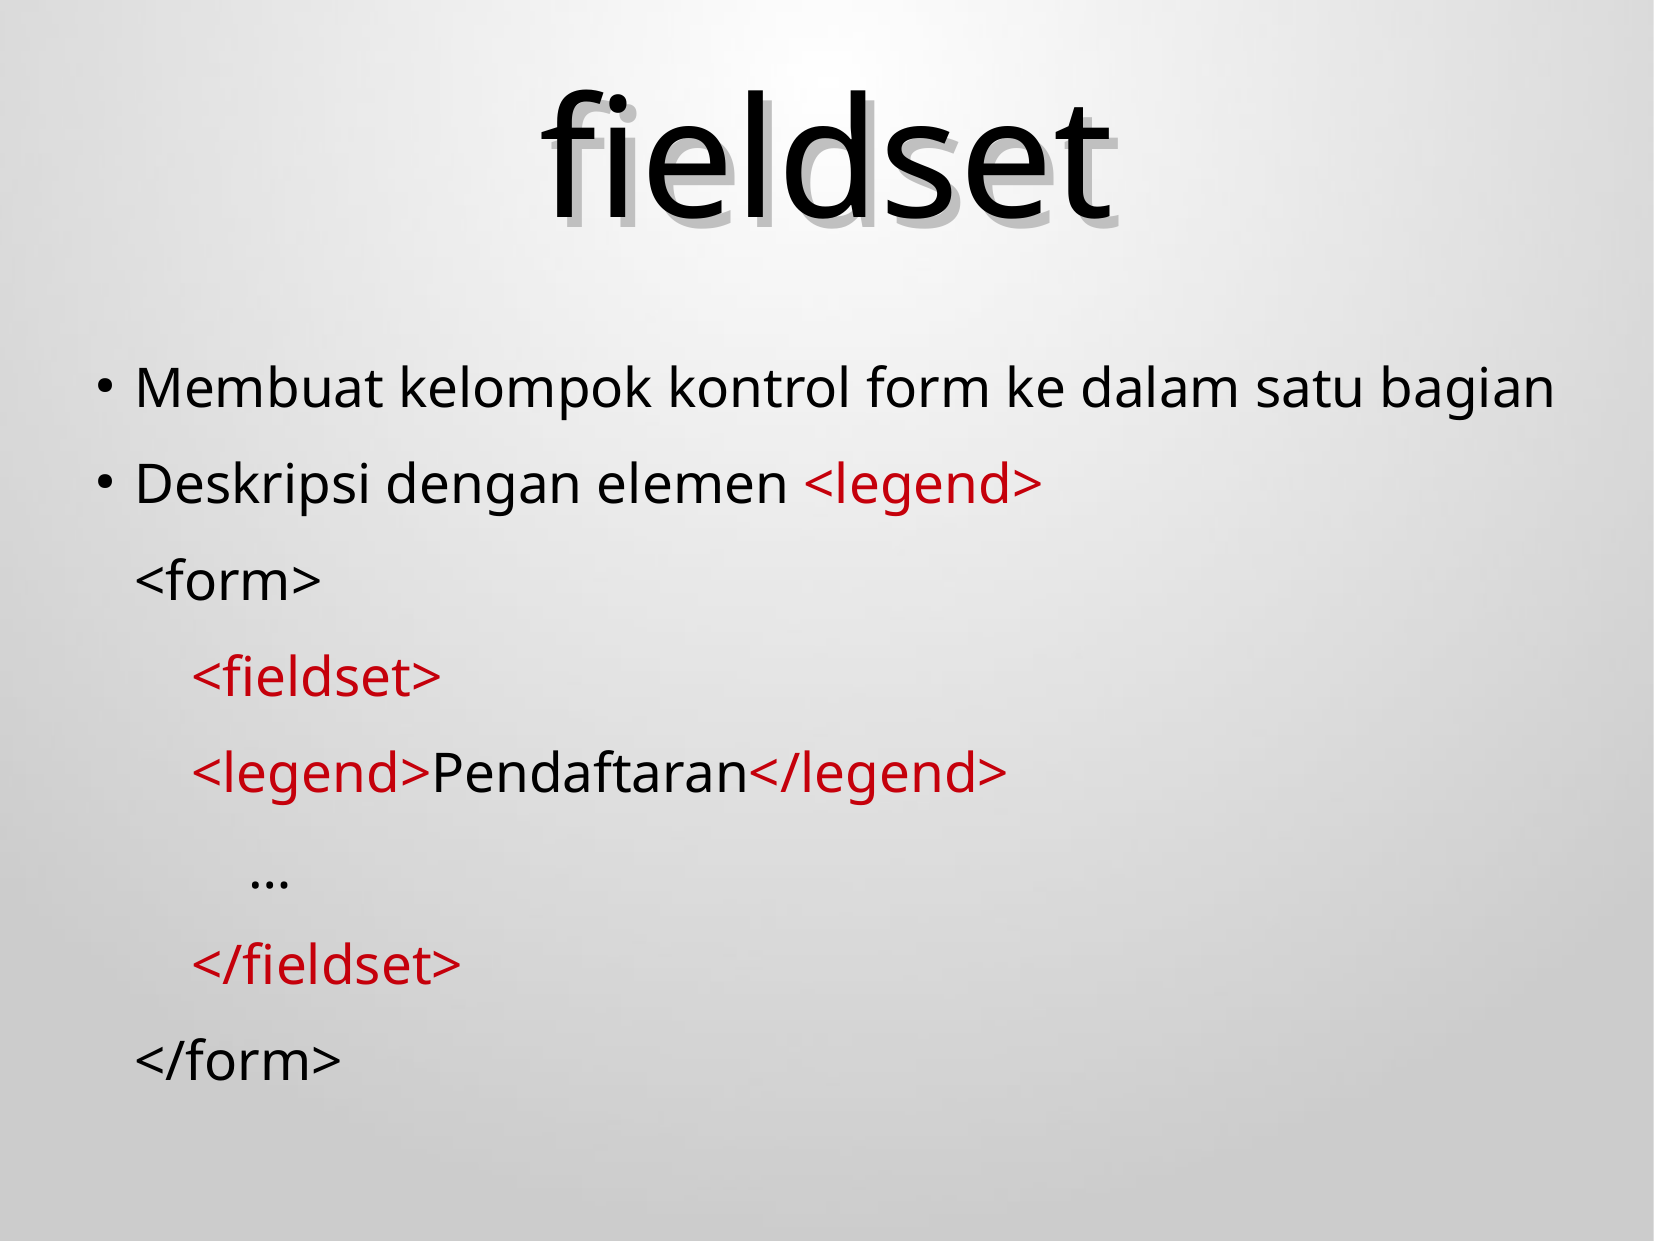

# fieldset
Membuat kelompok kontrol form ke dalam satu bagian
Deskripsi dengan elemen <legend>
<form>
 <fieldset>
 <legend>Pendaftaran</legend>
 …
 </fieldset>
</form>